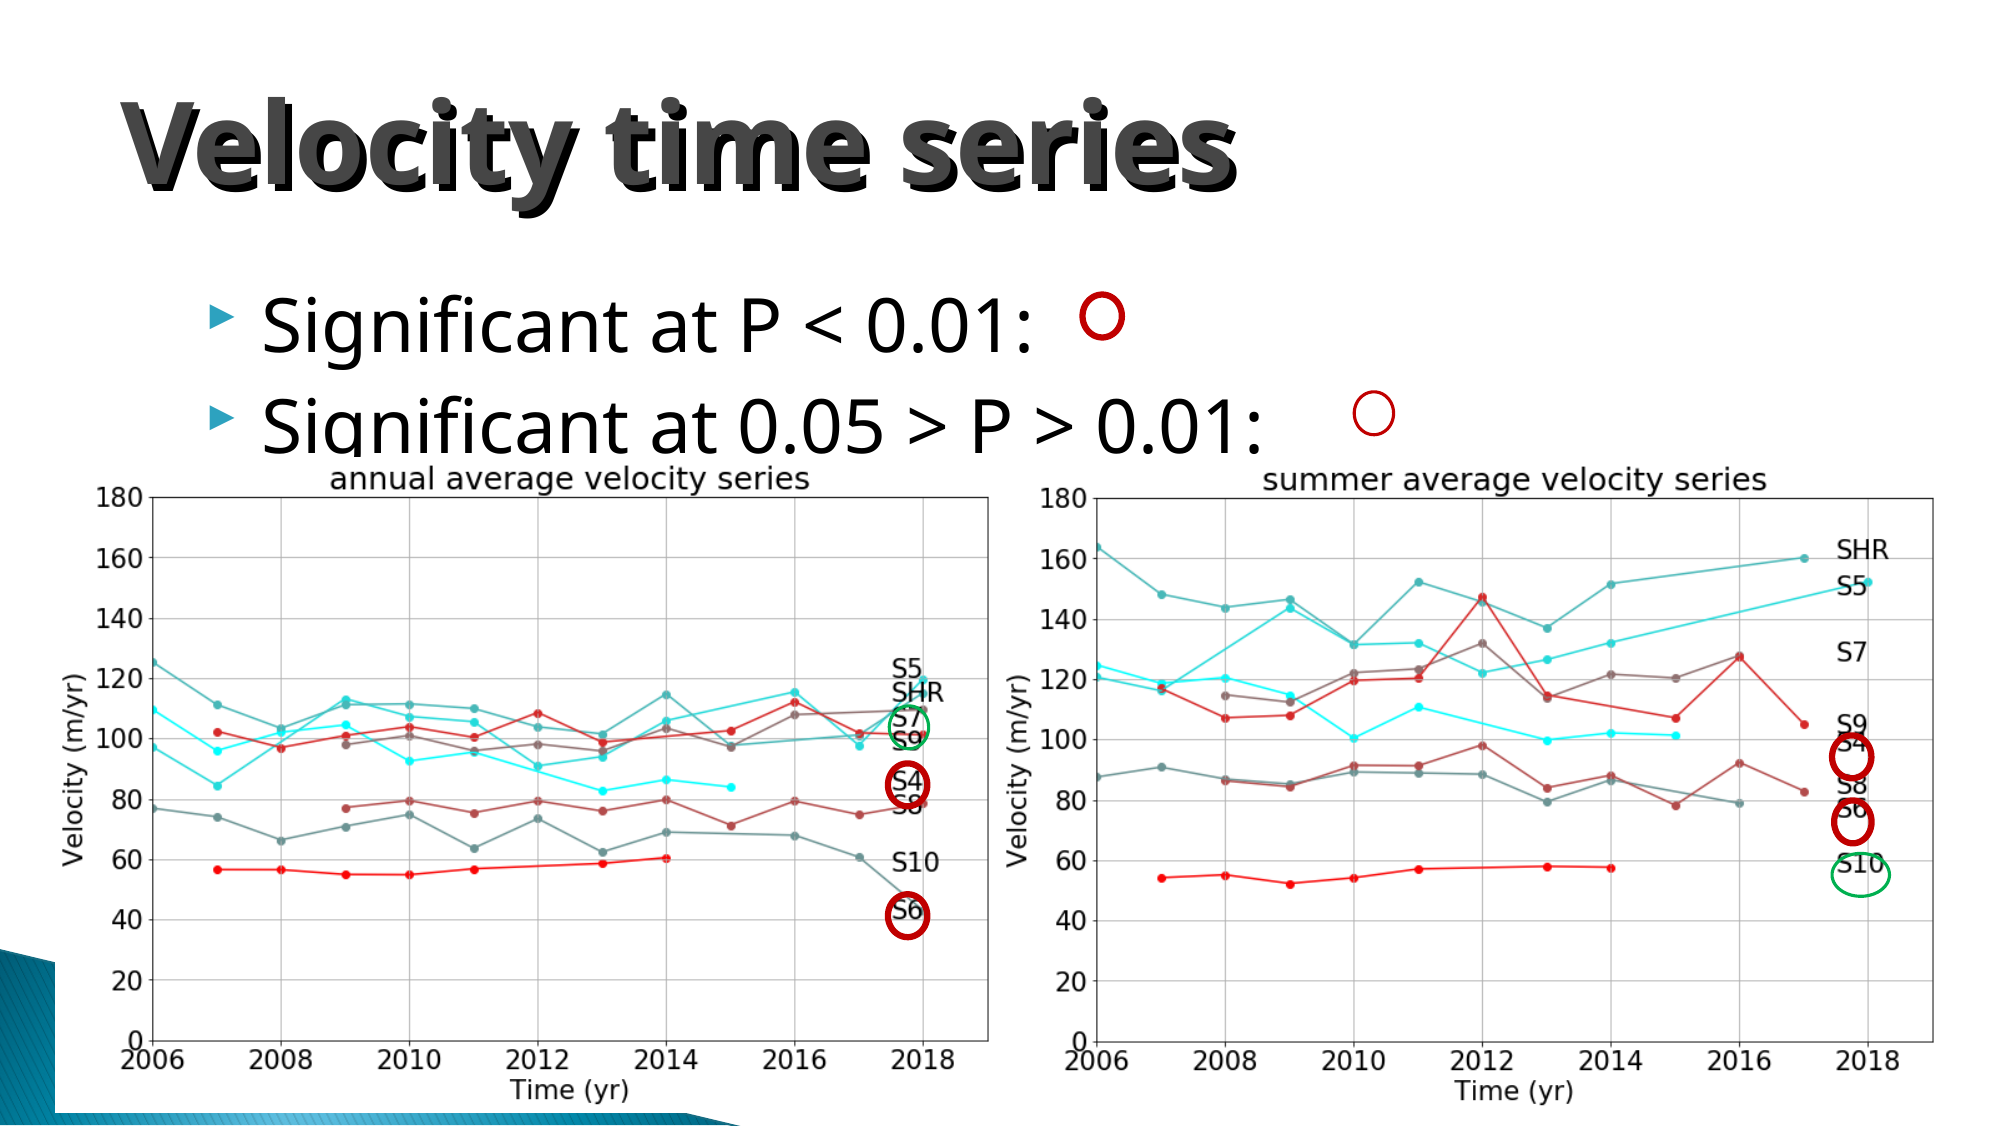

# Velocity time series
Significant at P < 0.01:
Significant at 0.05 > P > 0.01: